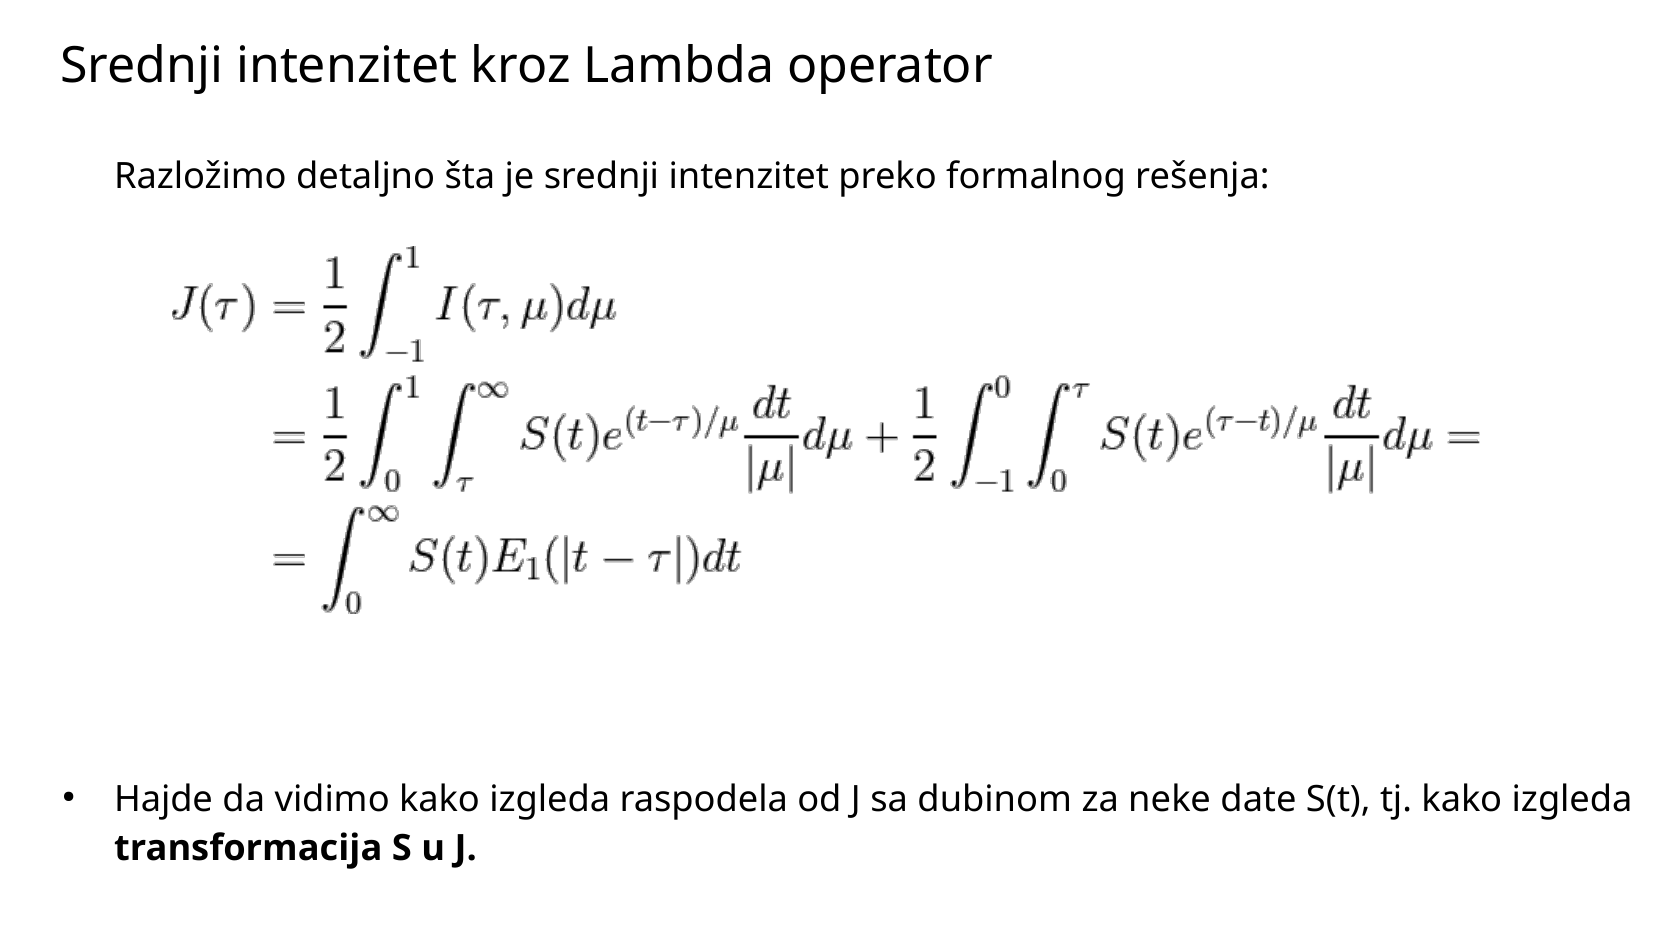

# Srednji intenzitet kroz Lambda operator
Razložimo detaljno šta je srednji intenzitet preko formalnog rešenja:
Hajde da vidimo kako izgleda raspodela od J sa dubinom za neke date S(t), tj. kako izgleda transformacija S u J.